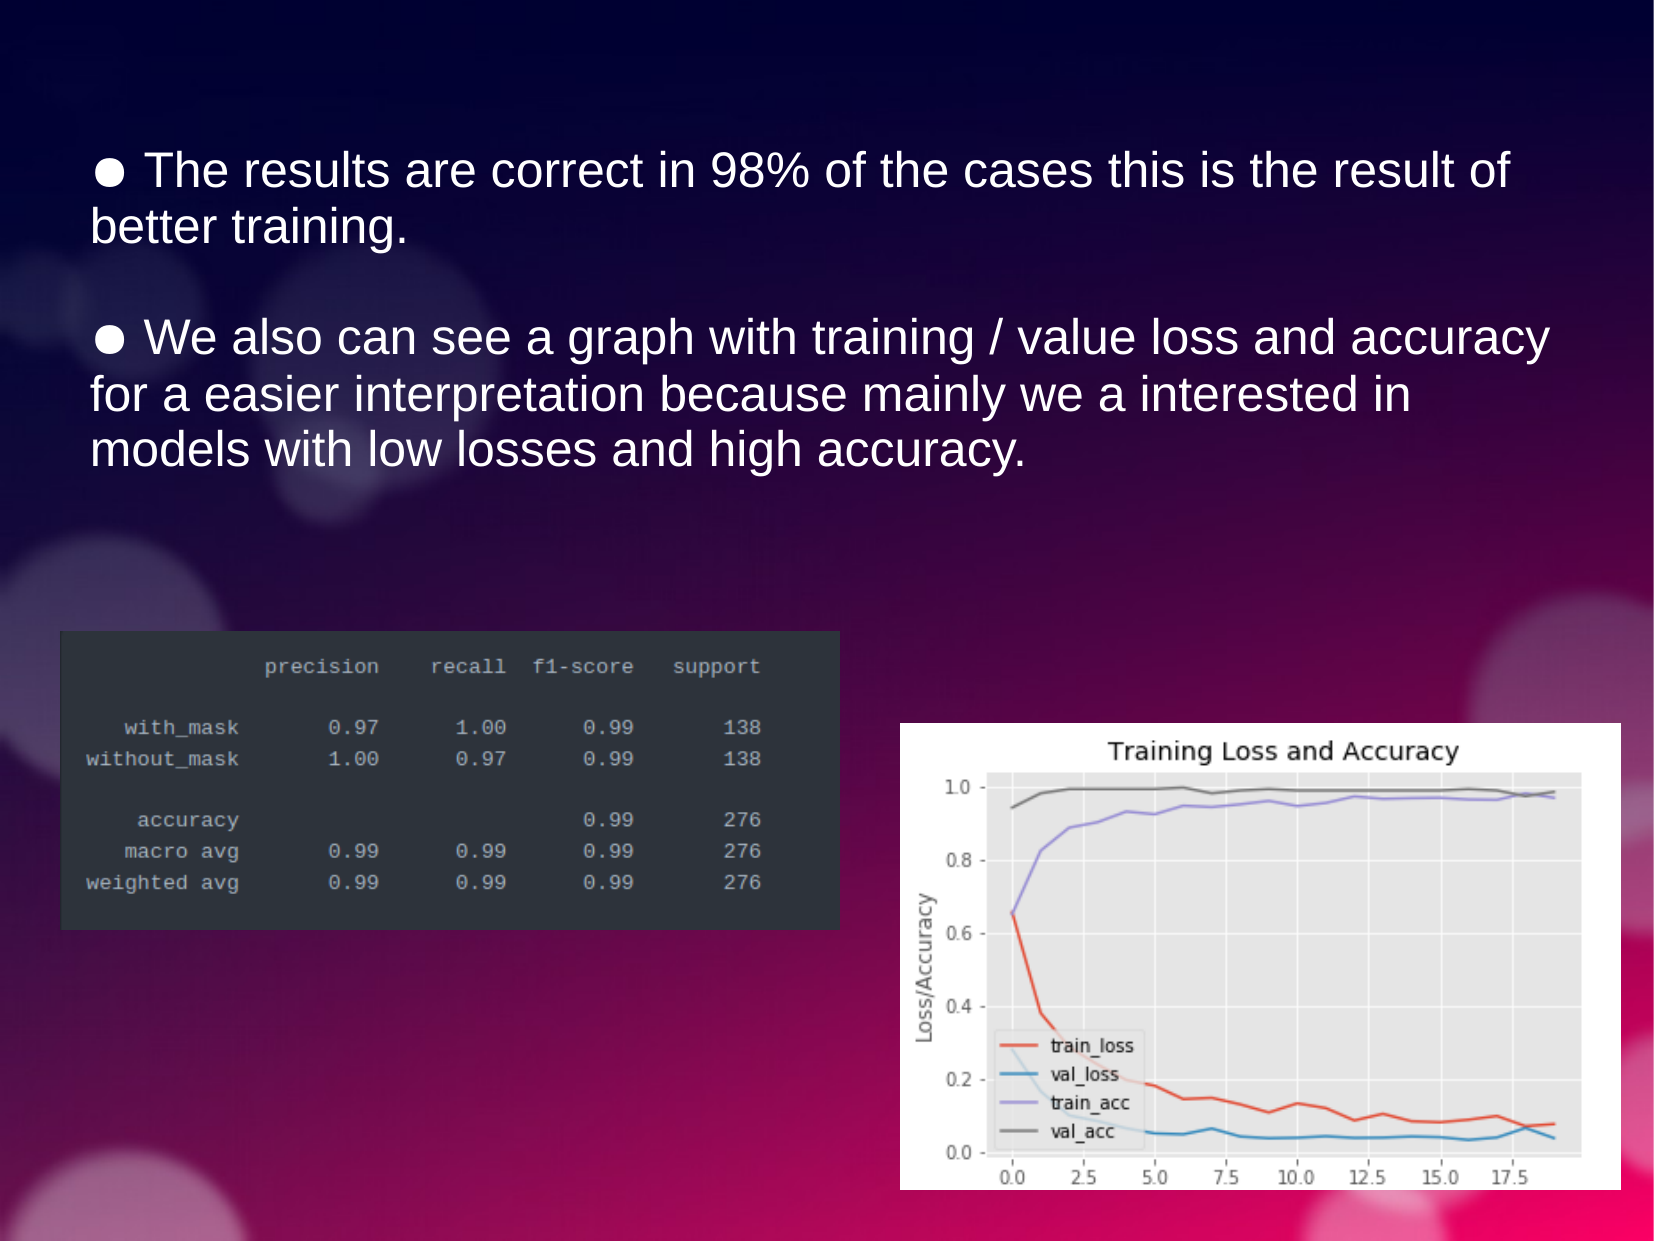

● The results are correct in 98% of the cases this is the result of better training.
● We also can see a graph with training / value loss and accuracy for a easier interpretation because mainly we a interested in models with low losses and high accuracy.